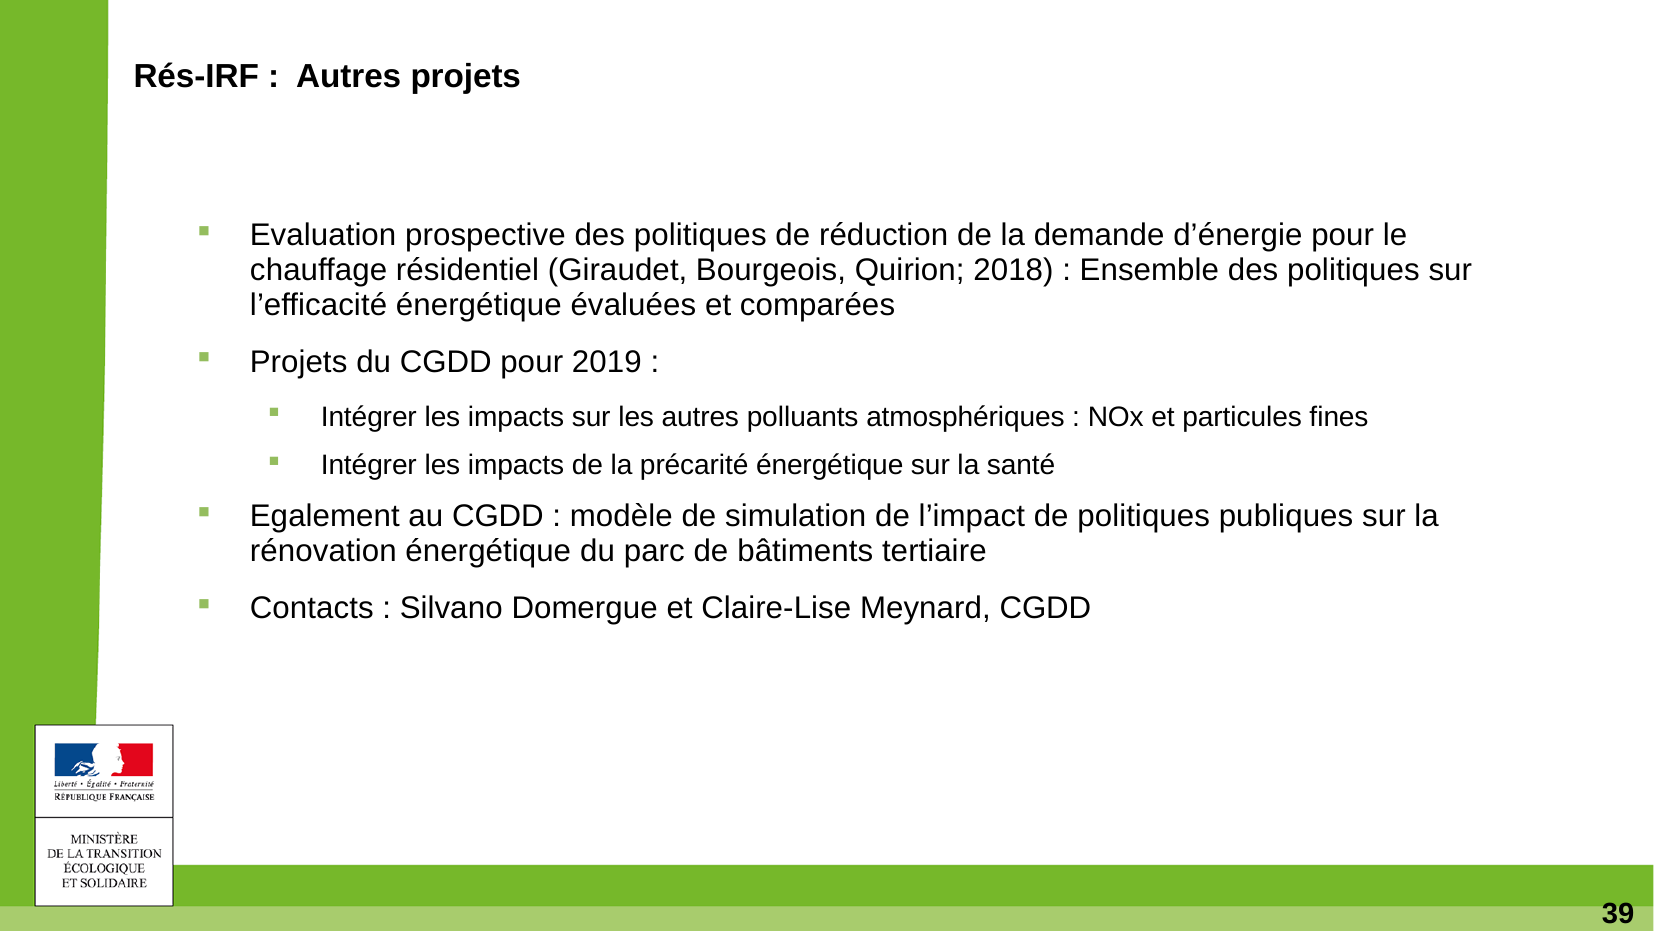

Rés-IRF : Autres projets
# Evaluation prospective des politiques de réduction de la demande d’énergie pour le chauffage résidentiel (Giraudet, Bourgeois, Quirion; 2018) : Ensemble des politiques sur l’efficacité énergétique évaluées et comparées
Projets du CGDD pour 2019 :
Intégrer les impacts sur les autres polluants atmosphériques : NOx et particules fines
Intégrer les impacts de la précarité énergétique sur la santé
Egalement au CGDD : modèle de simulation de l’impact de politiques publiques sur la rénovation énergétique du parc de bâtiments tertiaire
Contacts : Silvano Domergue et Claire-Lise Meynard, CGDD